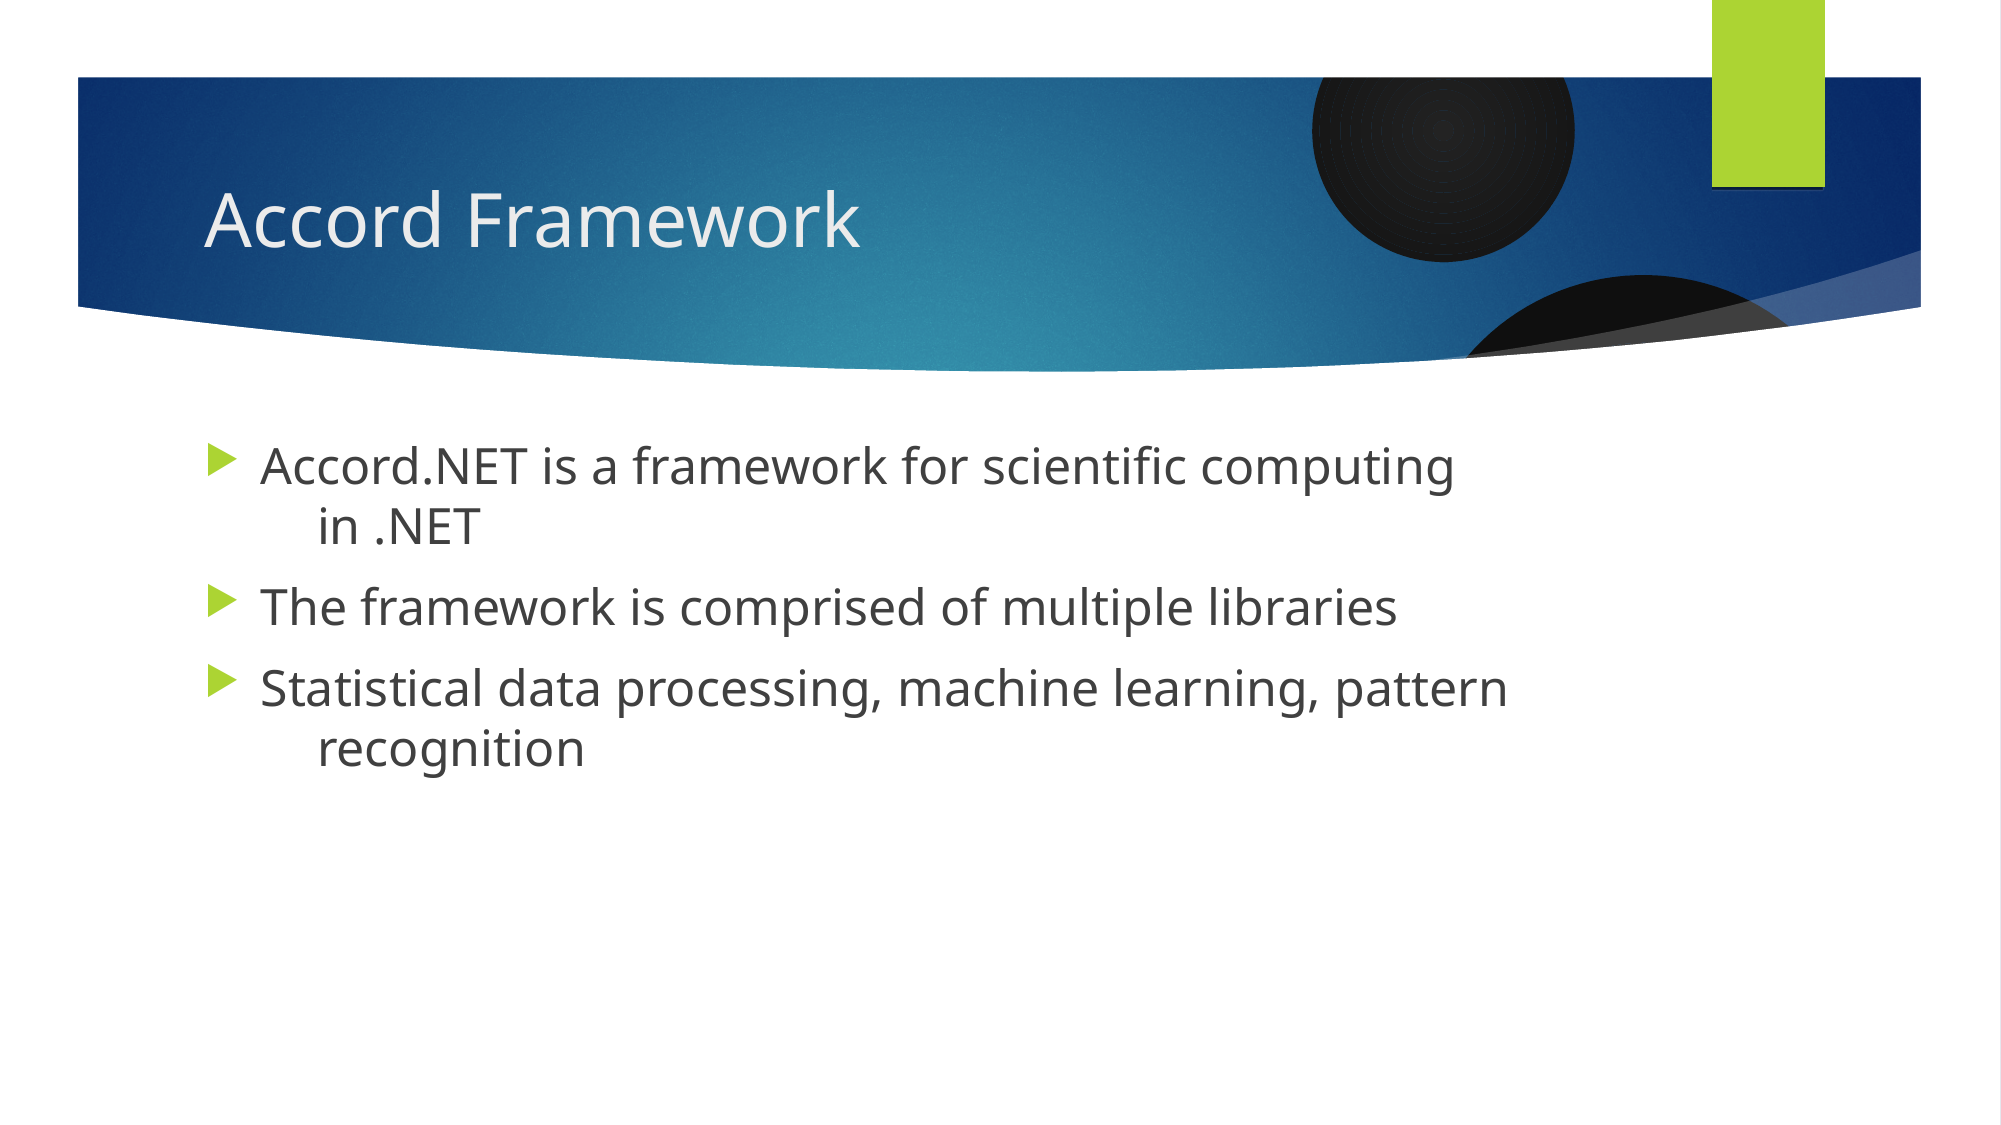

# Accord Framework
Accord.NET is a framework for scientific computing in .NET
The framework is comprised of multiple libraries
Statistical data processing, machine learning, pattern recognition